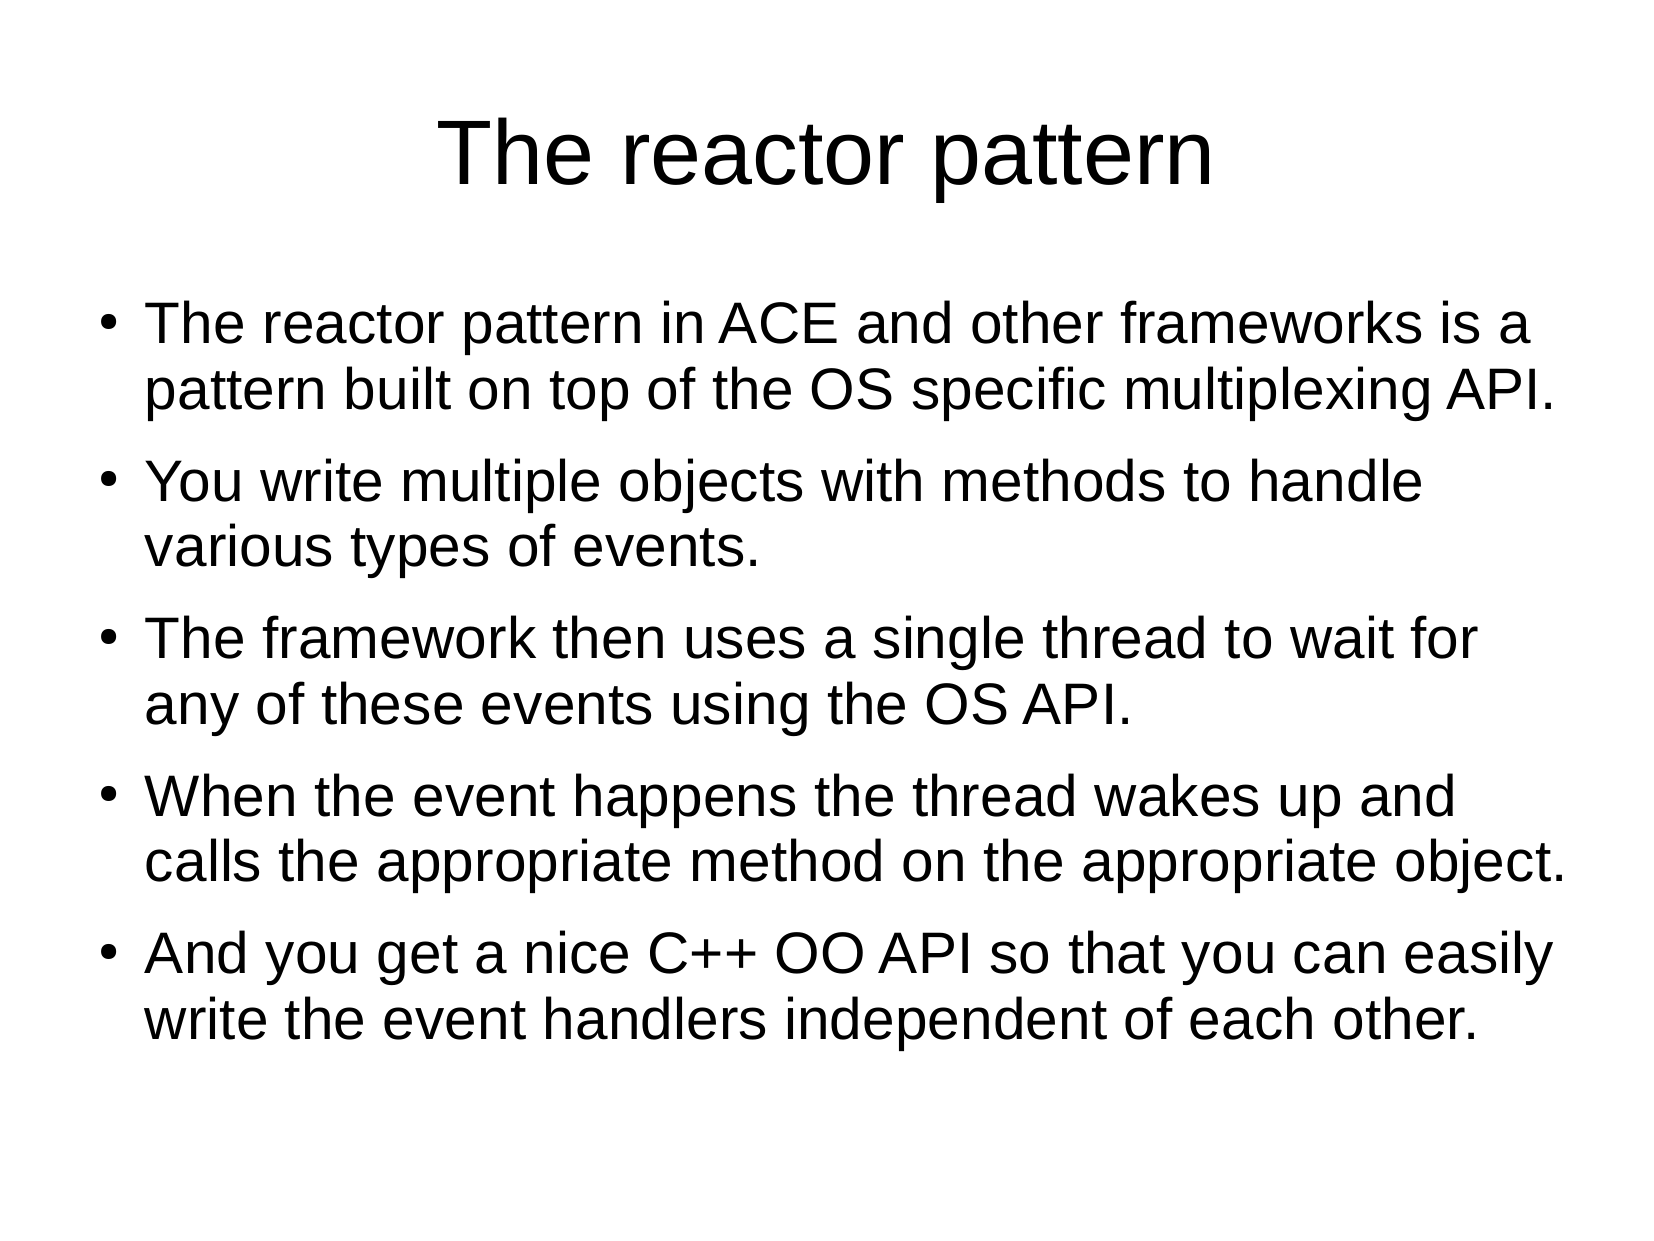

# The reactor pattern
The reactor pattern in ACE and other frameworks is a pattern built on top of the OS specific multiplexing API.
You write multiple objects with methods to handle various types of events.
The framework then uses a single thread to wait for any of these events using the OS API.
When the event happens the thread wakes up and calls the appropriate method on the appropriate object.
And you get a nice C++ OO API so that you can easily write the event handlers independent of each other.